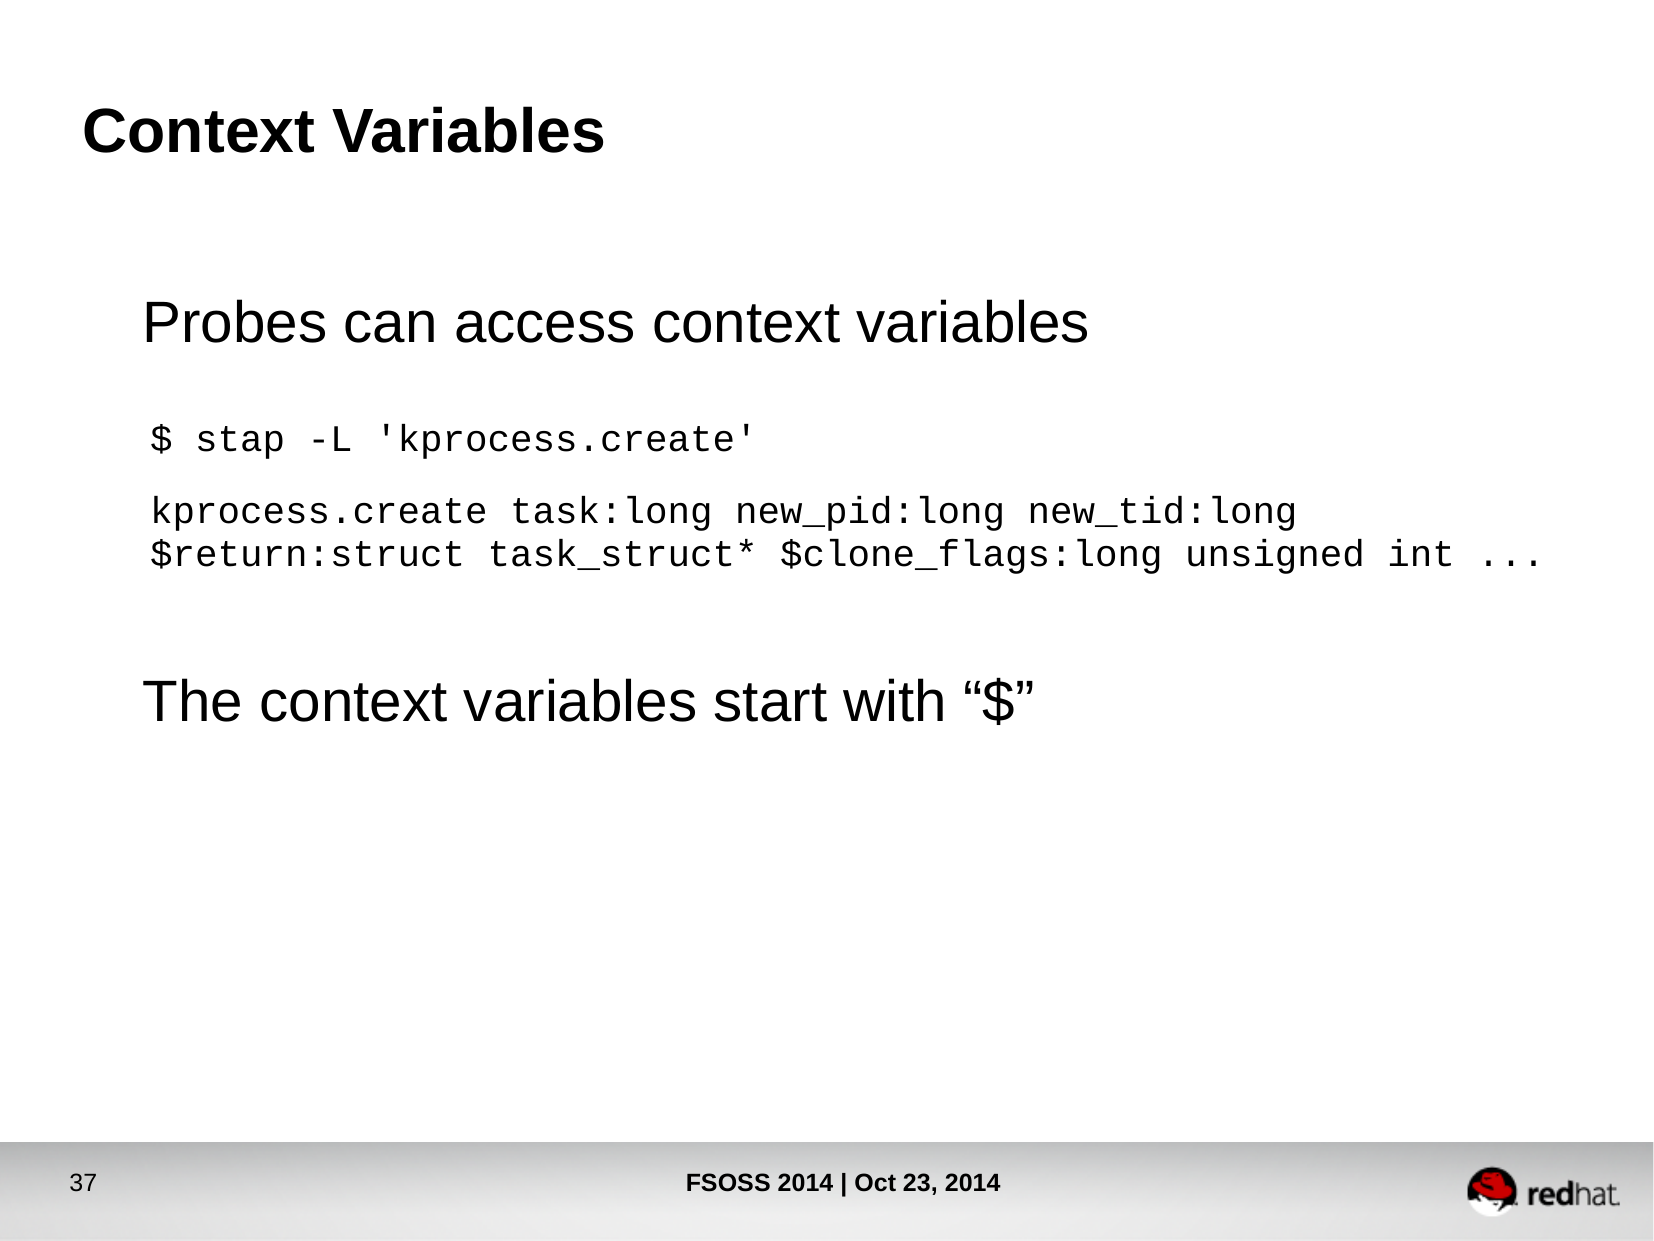

# Context Variables
Probes can access context variables
The context variables start with “$”
$ stap -L 'kprocess.create'
kprocess.create task:long new_pid:long new_tid:long $return:struct task_struct* $clone_flags:long unsigned int ...